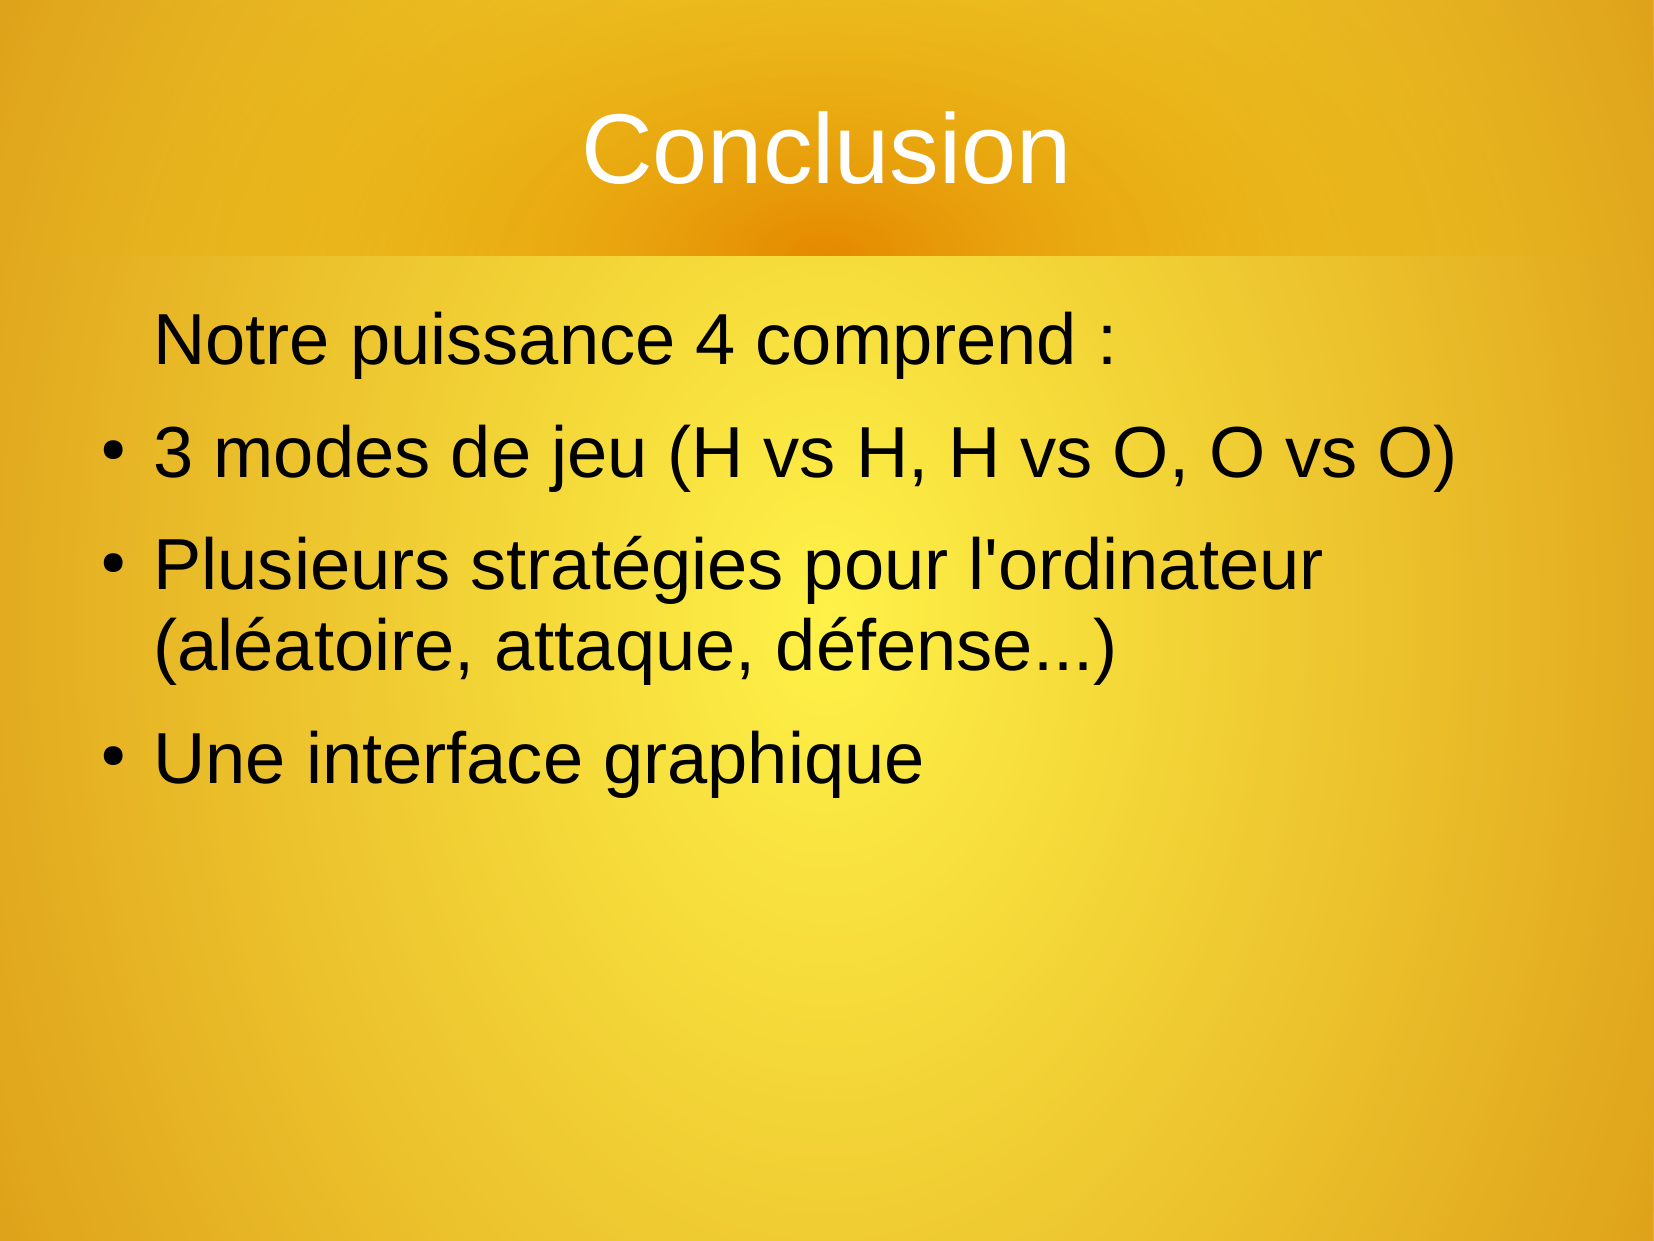

# Conclusion
Notre puissance 4 comprend :
3 modes de jeu (H vs H, H vs O, O vs O)
Plusieurs stratégies pour l'ordinateur (aléatoire, attaque, défense...)
Une interface graphique